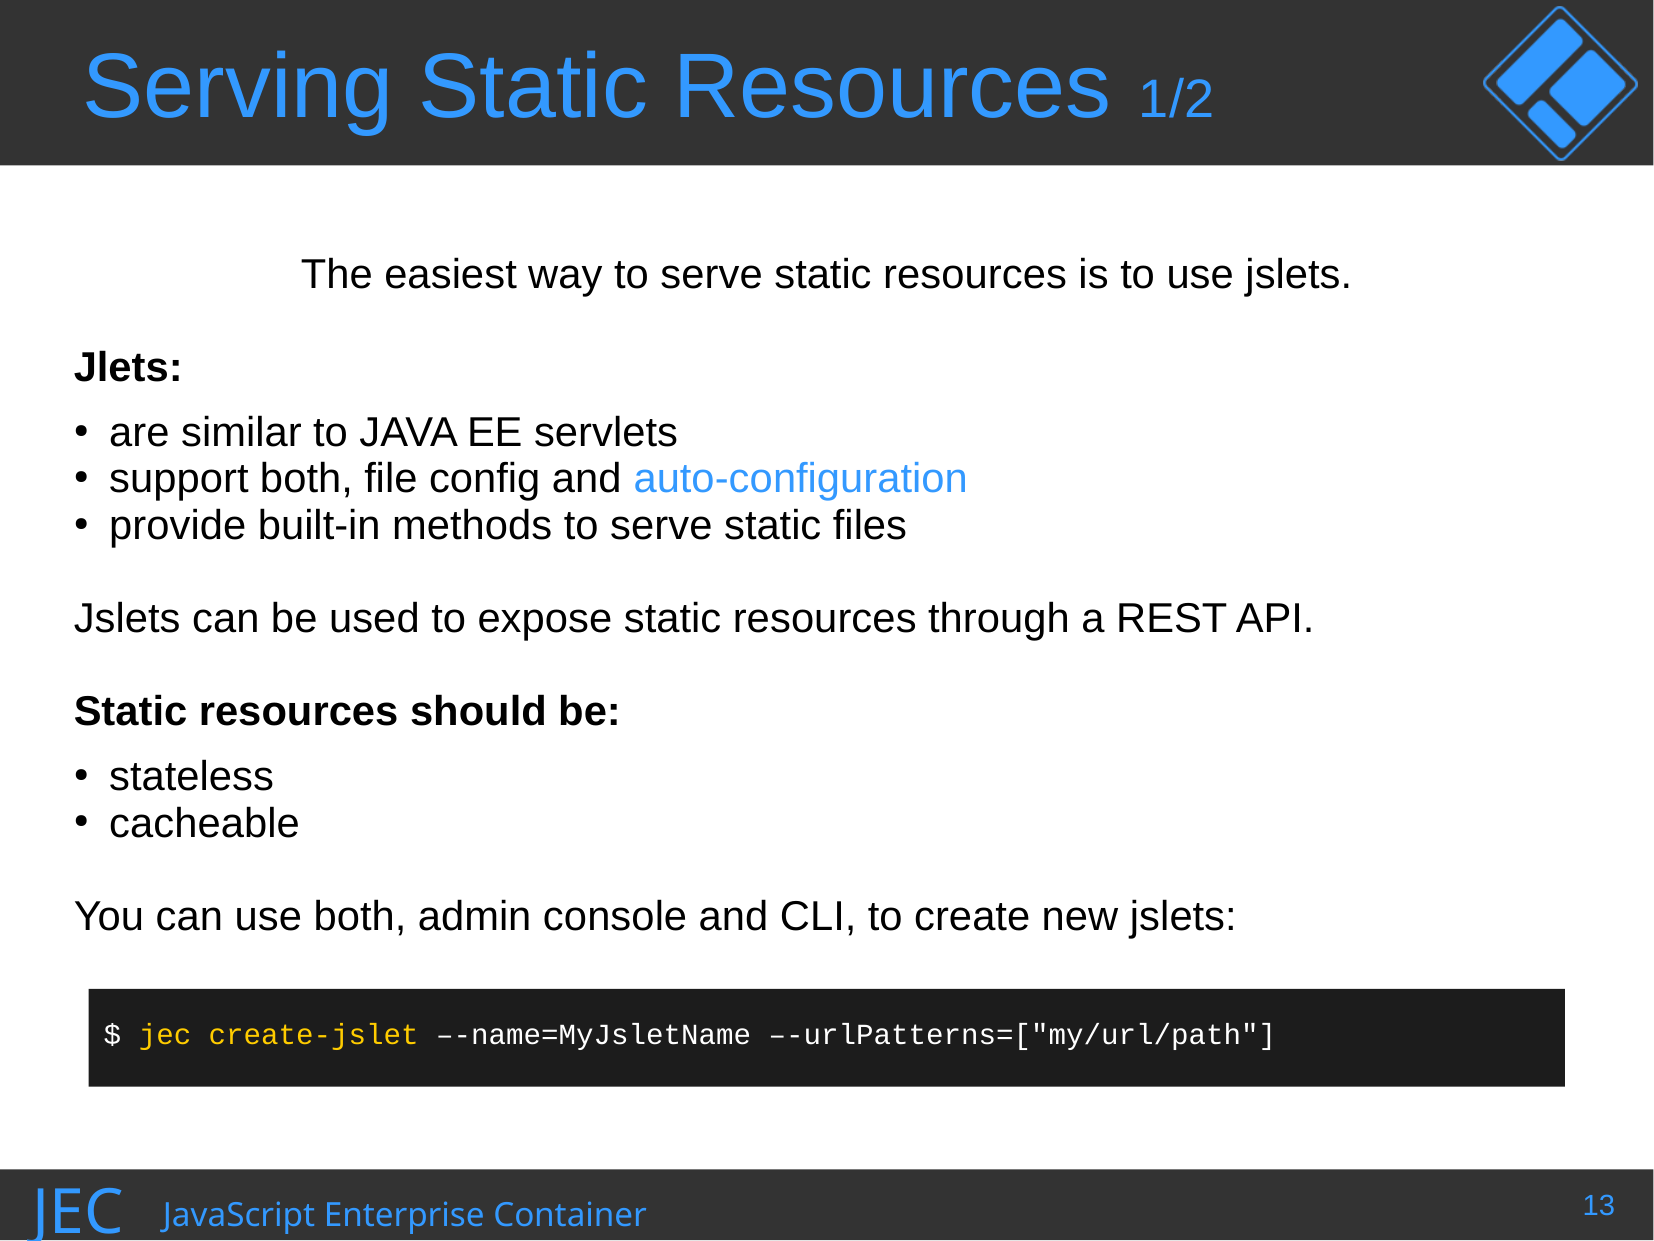

# Serving Static Resources 1/2
The easiest way to serve static resources is to use jslets.
Jlets:
are similar to JAVA EE servlets
support both, file config and auto-configuration
provide built-in methods to serve static files
Jslets can be used to expose static resources through a REST API.
Static resources should be:
stateless
cacheable
You can use both, admin console and CLI, to create new jslets:
$ jec create-jslet –-name=MyJsletName –-urlPatterns=["my/url/path"]
JEC
13
JavaScript Enterprise Container